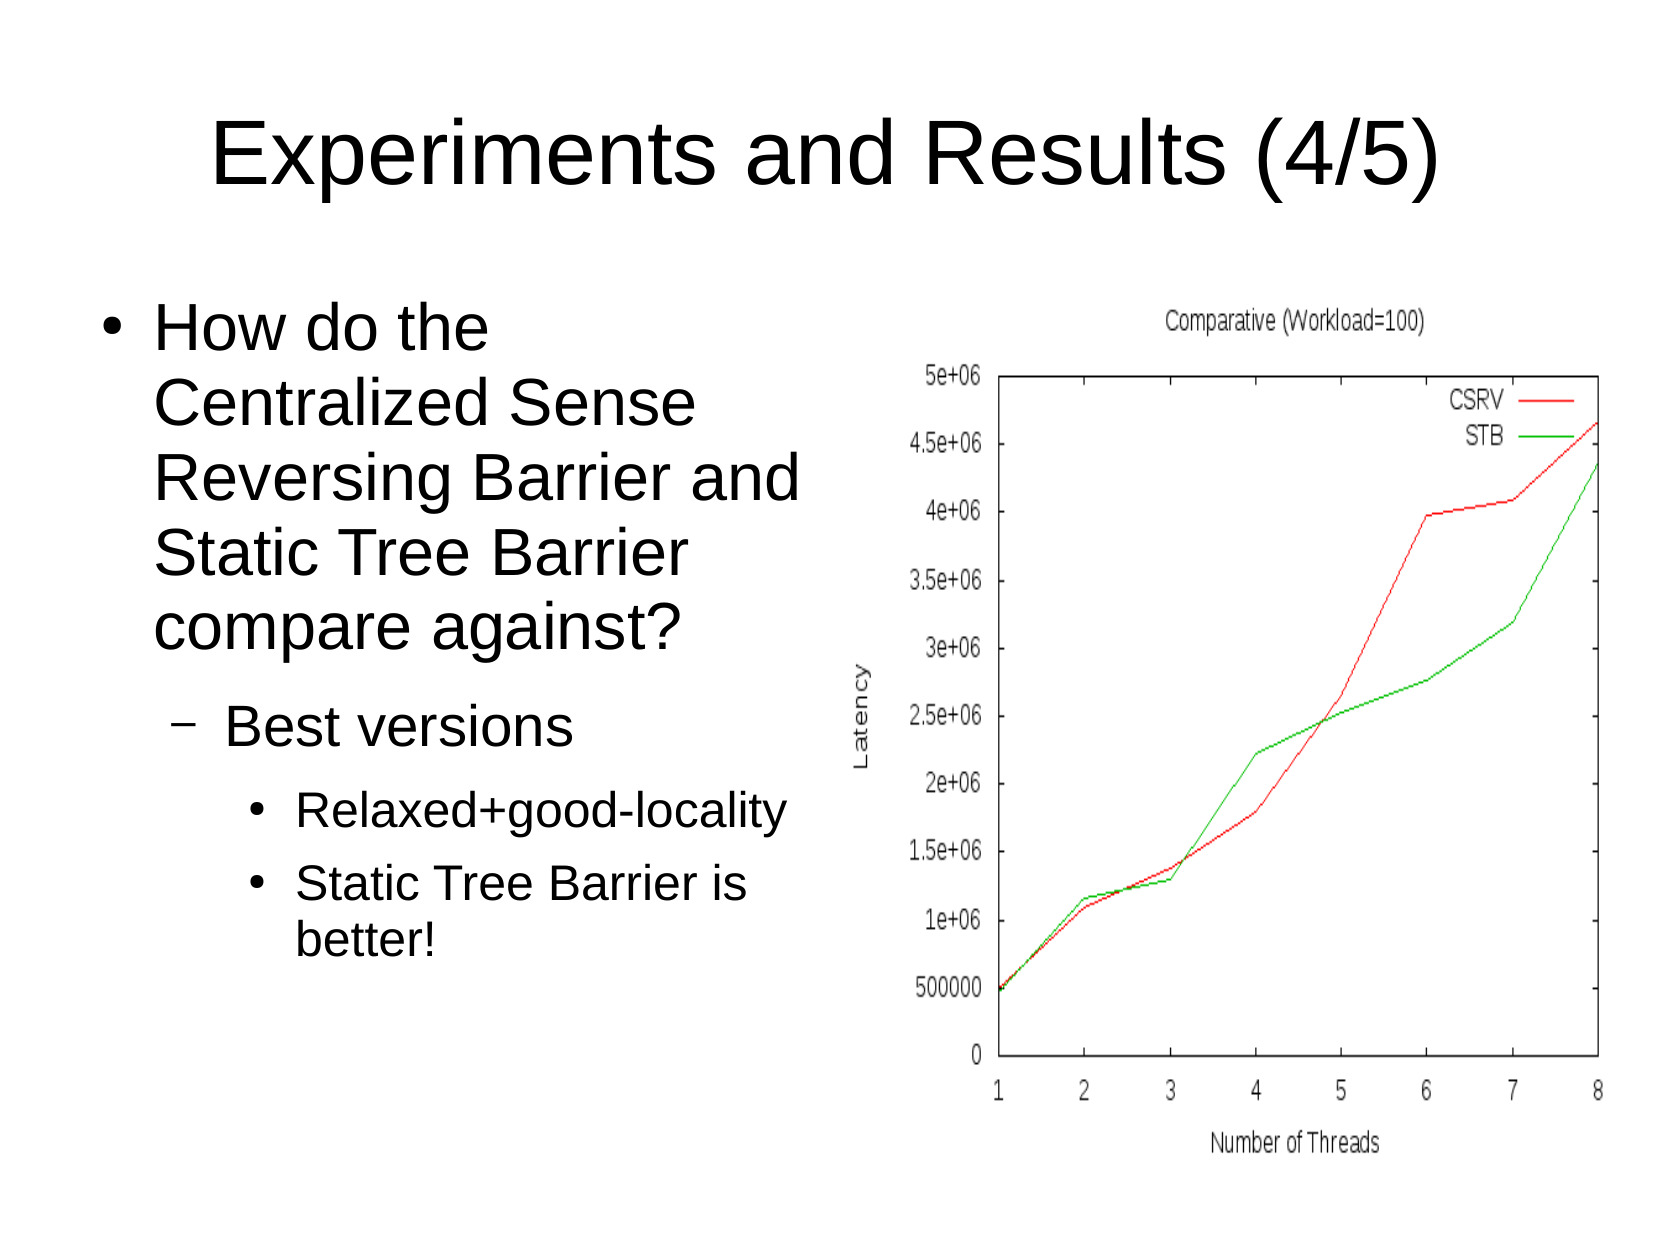

# Experiments and Results (4/5)
How do the Centralized Sense Reversing Barrier and Static Tree Barrier compare against?
Best versions
Relaxed+good-locality
Static Tree Barrier is better!